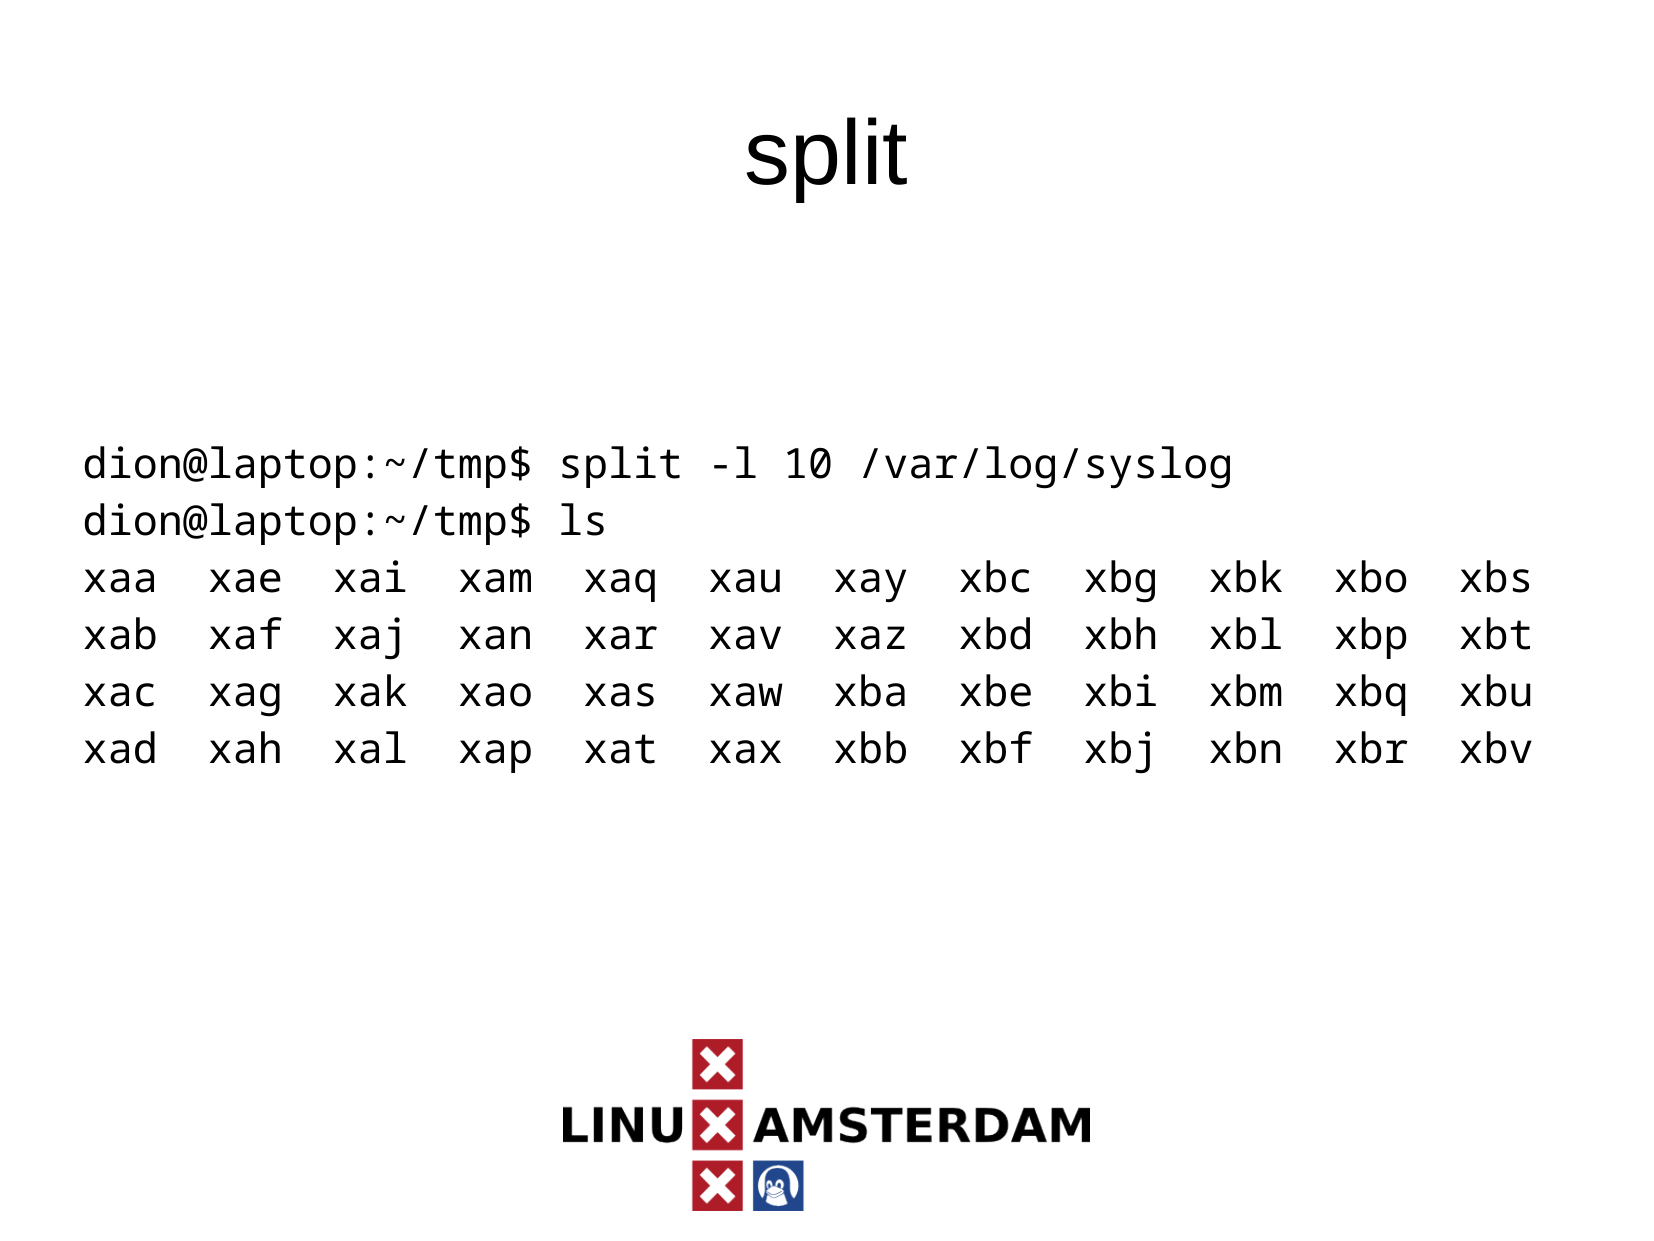

# split
dion@laptop:~/tmp$ split -l 10 /var/log/syslog
dion@laptop:~/tmp$ ls
xaa xae xai xam xaq xau xay xbc xbg xbk xbo xbs
xab xaf xaj xan xar xav xaz xbd xbh xbl xbp xbt
xac xag xak xao xas xaw xba xbe xbi xbm xbq xbu
xad xah xal xap xat xax xbb xbf xbj xbn xbr xbv